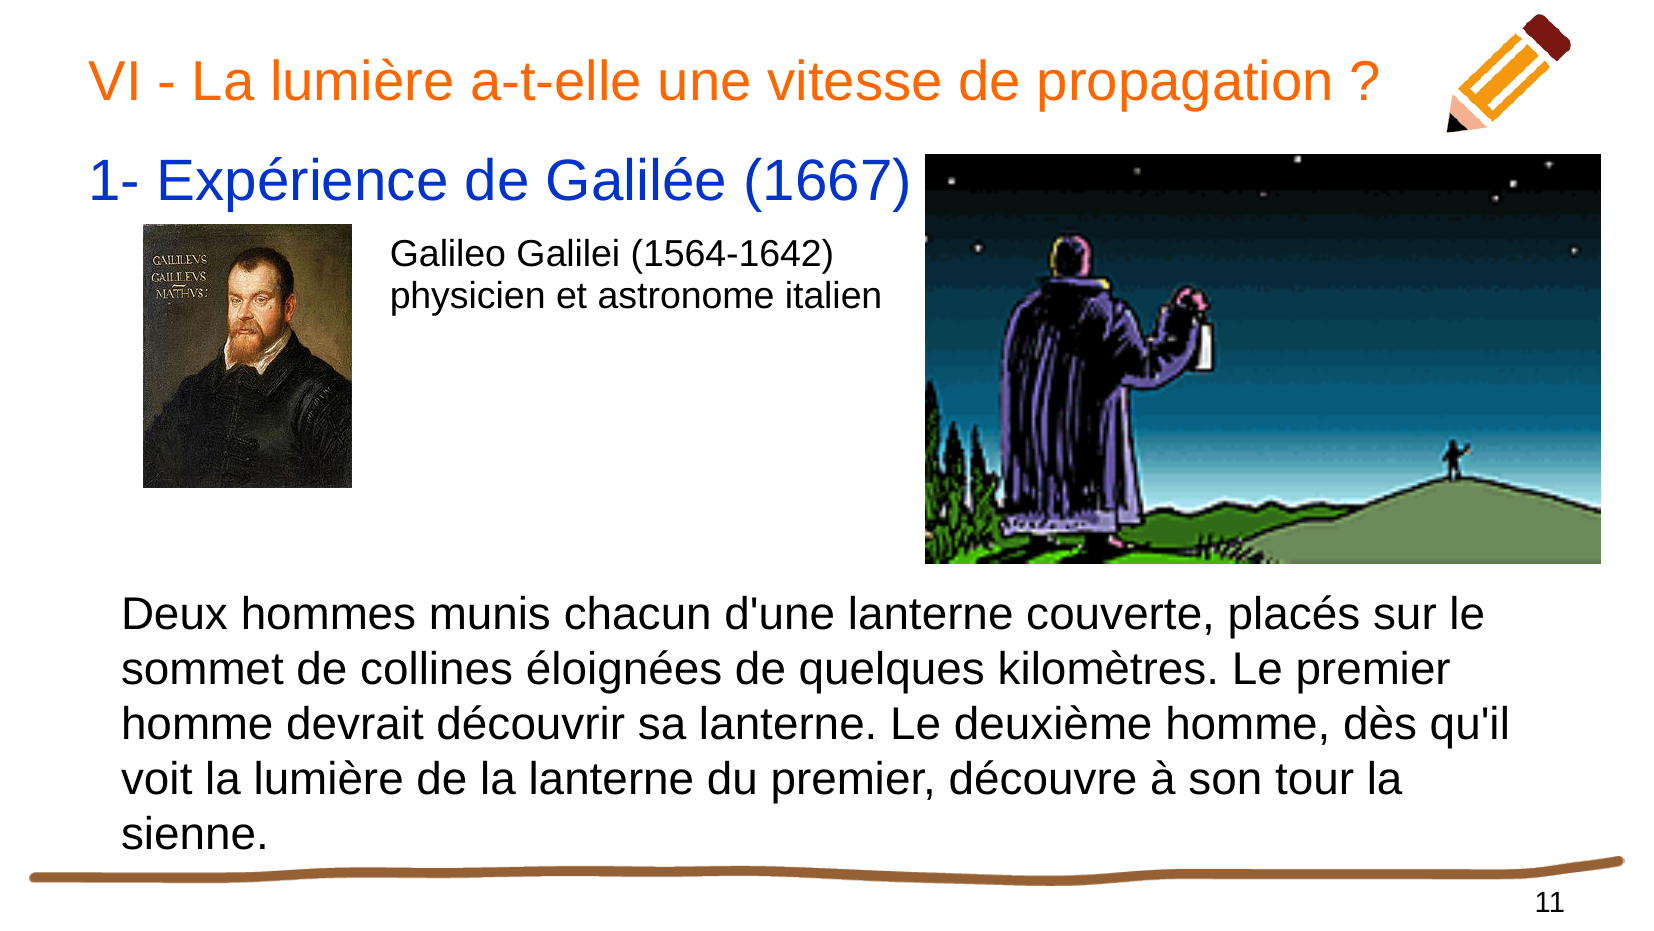

# VI - La lumière a-t-elle une vitesse de propagation ?
1- Expérience de Galilée (1667)
Galileo Galilei (1564-1642)
physicien et astronome italien
Deux hommes munis chacun d'une lanterne couverte, placés sur le sommet de collines éloignées de quelques kilomètres. Le premier homme devrait découvrir sa lanterne. Le deuxième homme, dès qu'il voit la lumière de la lanterne du premier, découvre à son tour la sienne.
11